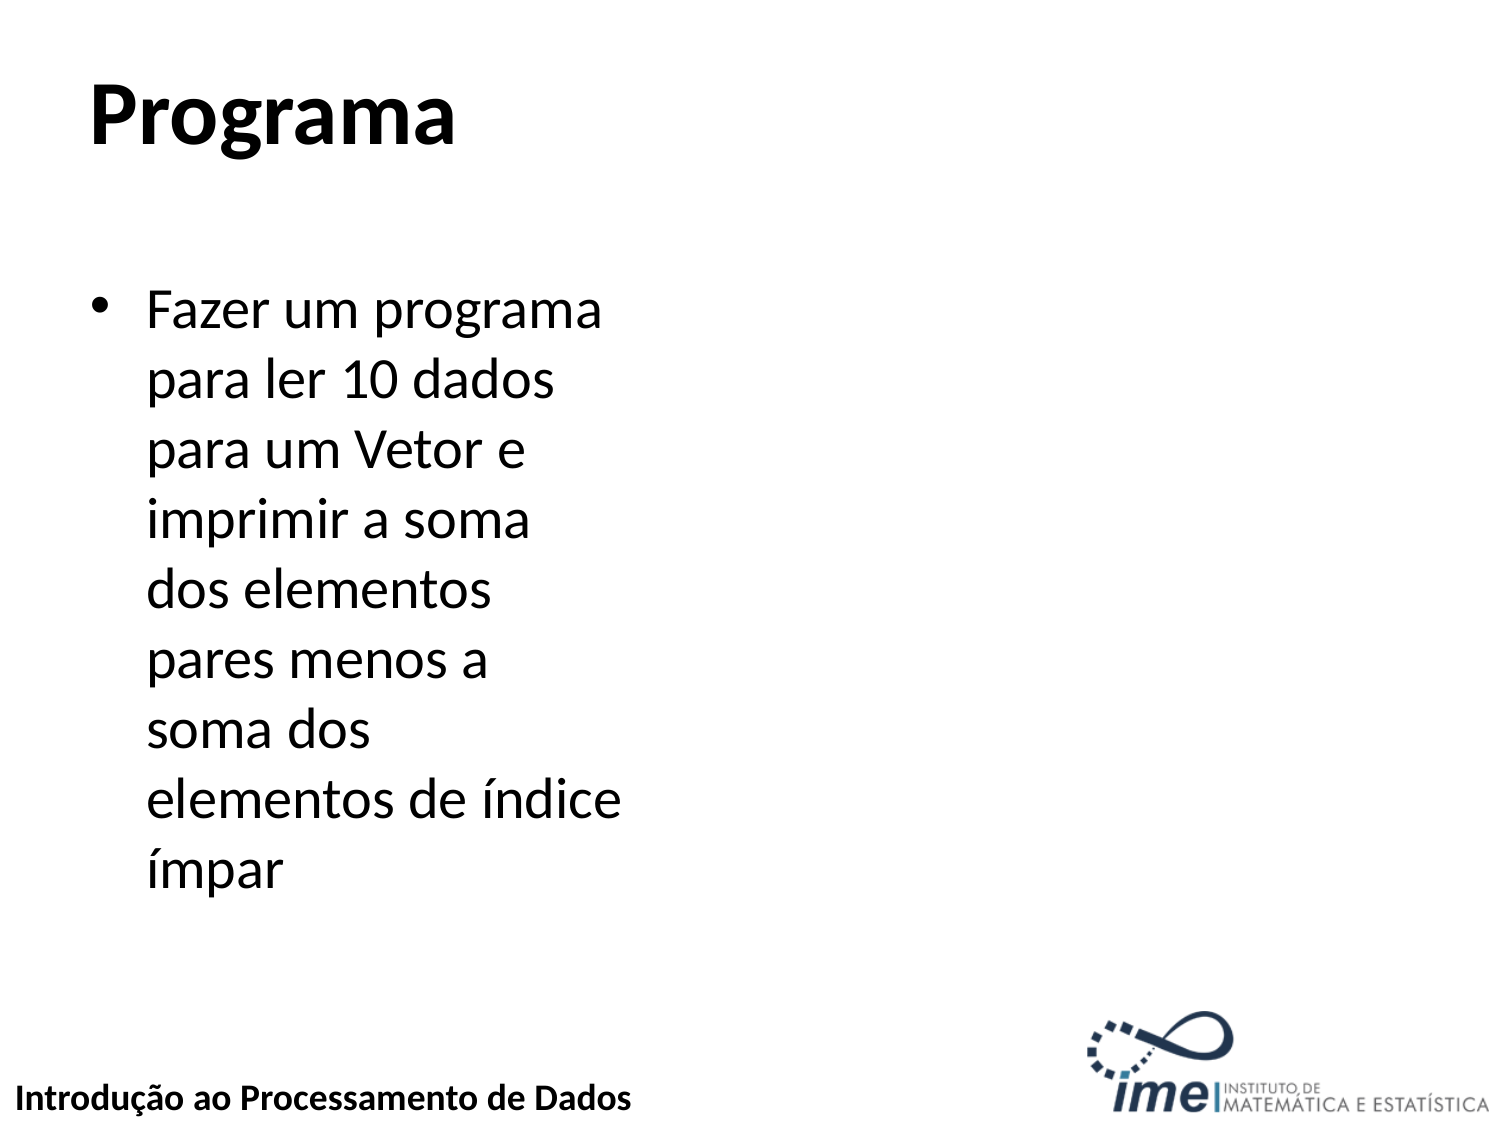

# Programa
Fazer um programa para ler 10 dados para um Vetor e imprimir a soma dos elementos pares menos a soma dos elementos de índice ímpar